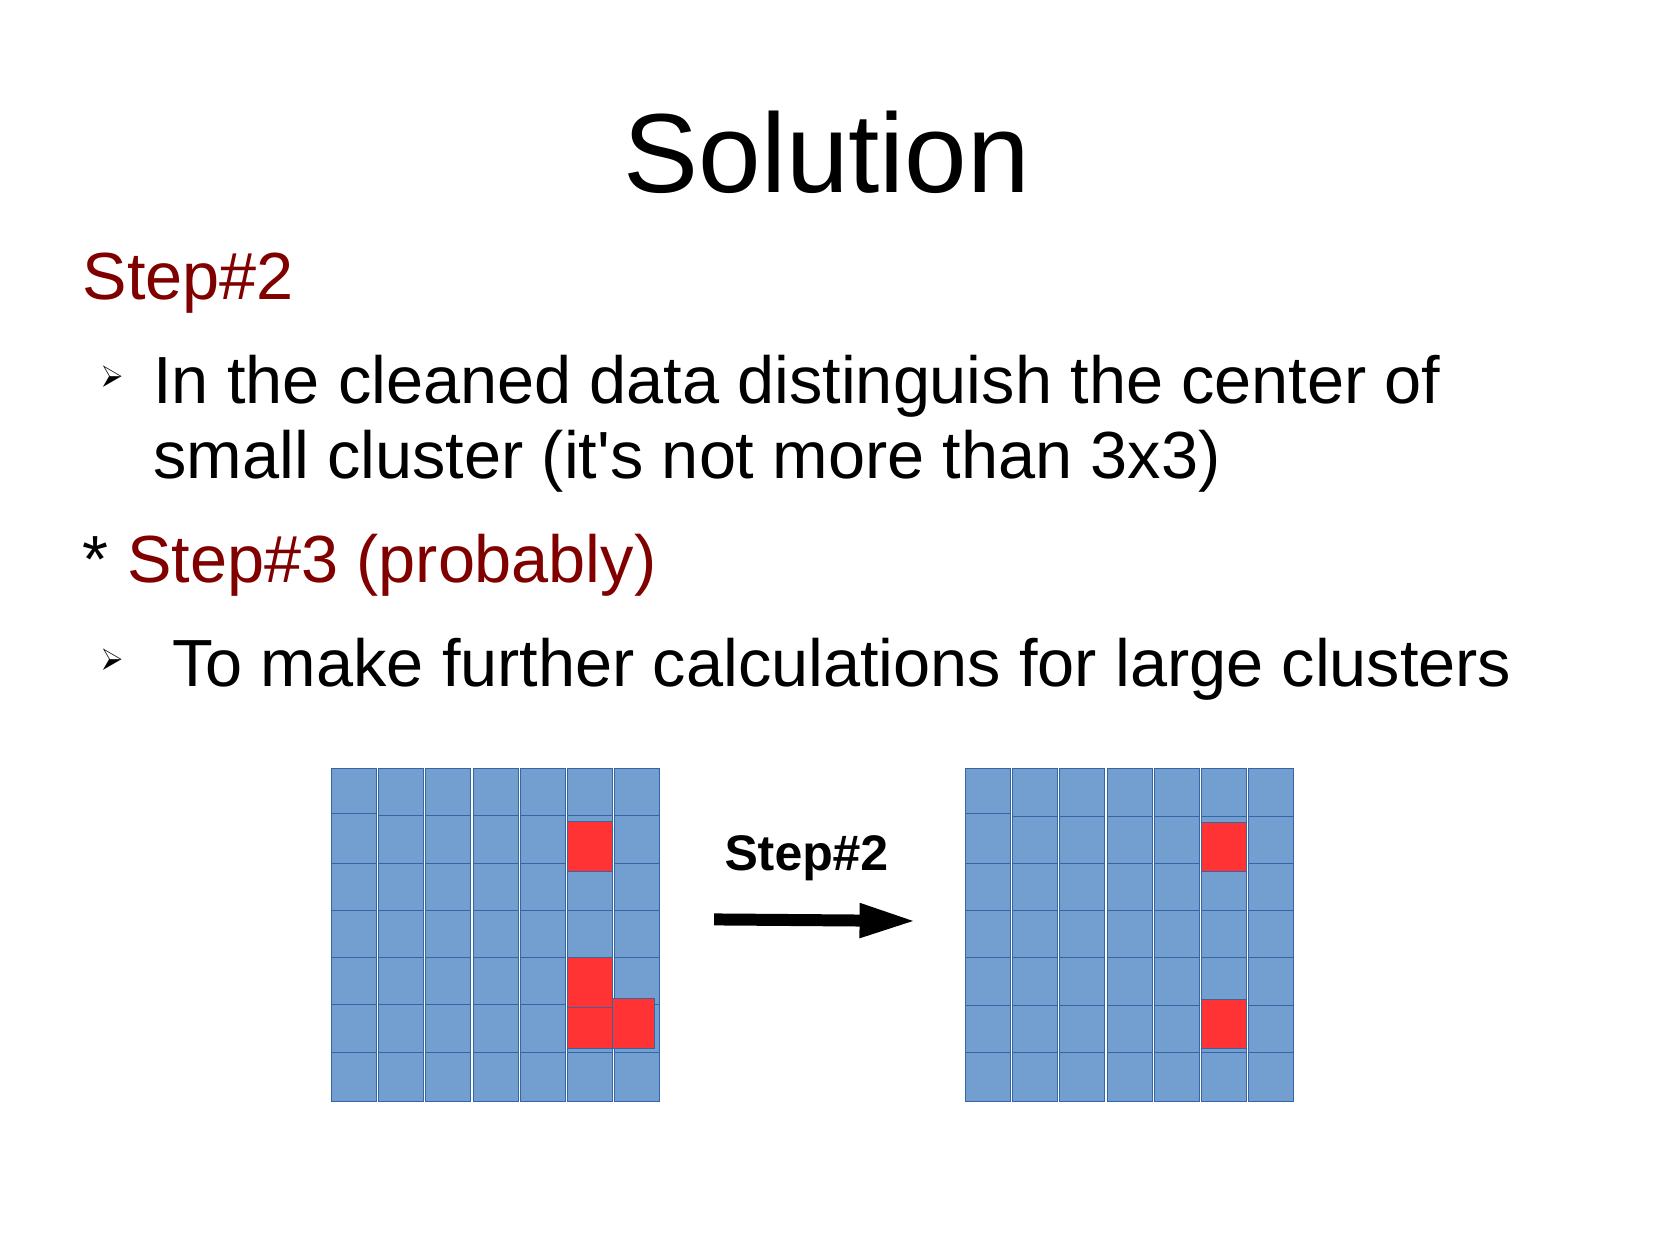

# Solution
Step#2
In the cleaned data distinguish the center of small cluster (it's not more than 3x3)
* Step#3 (probably)
 To make further calculations for large clusters
Step#2